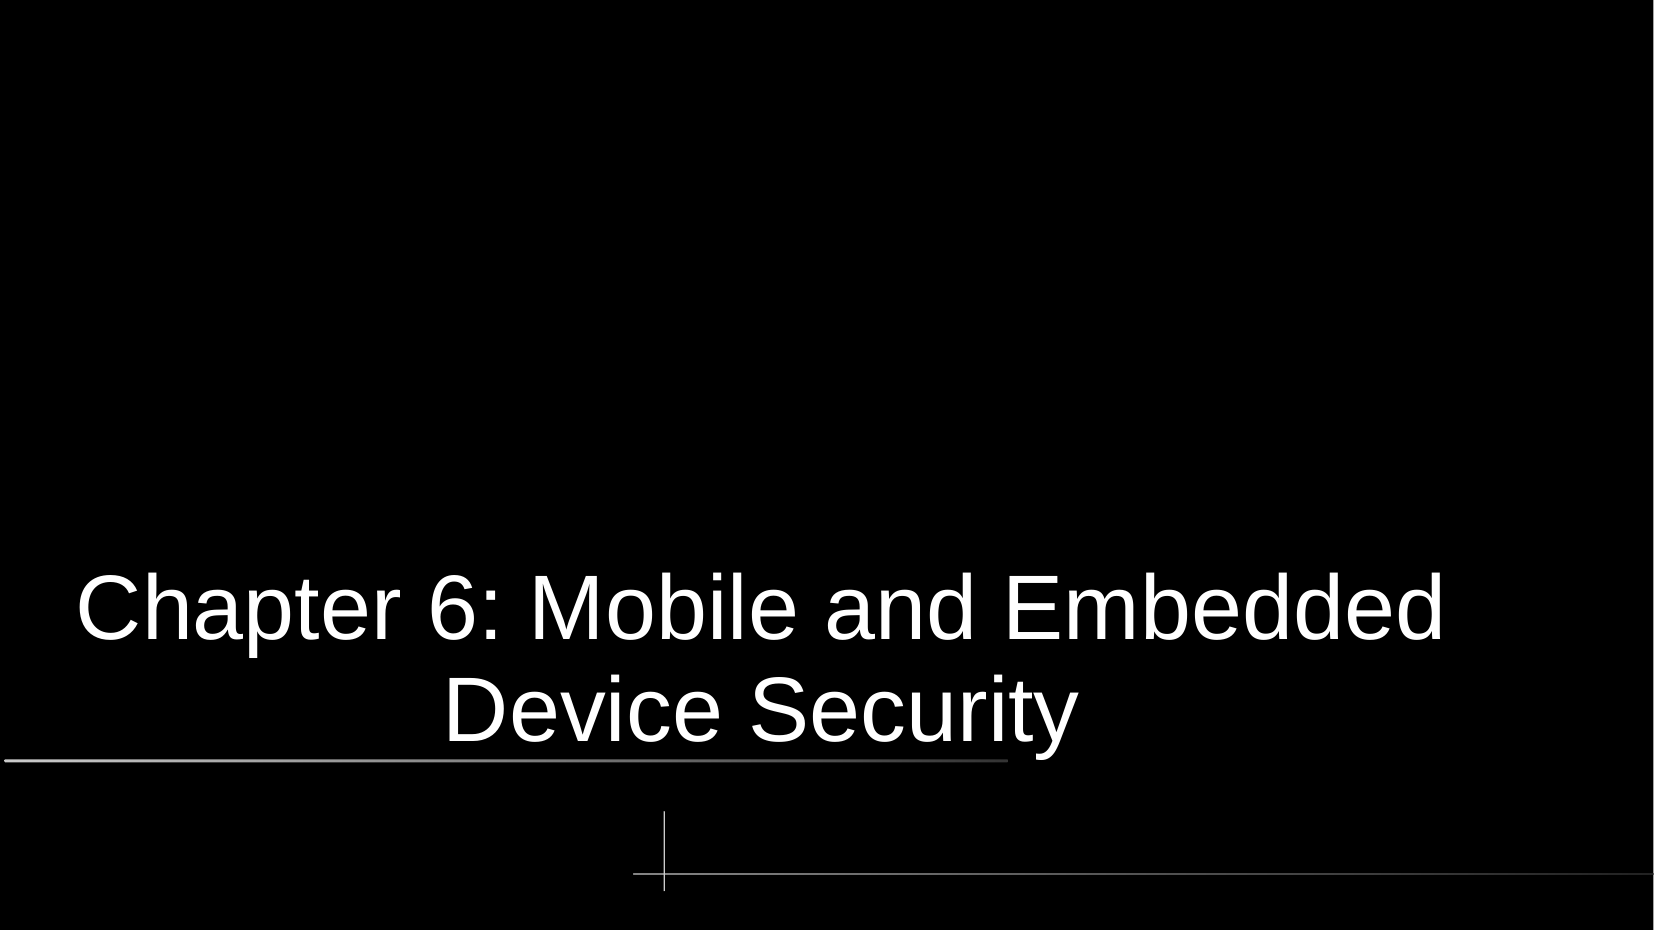

# Chapter 6: Mobile and Embedded Device Security